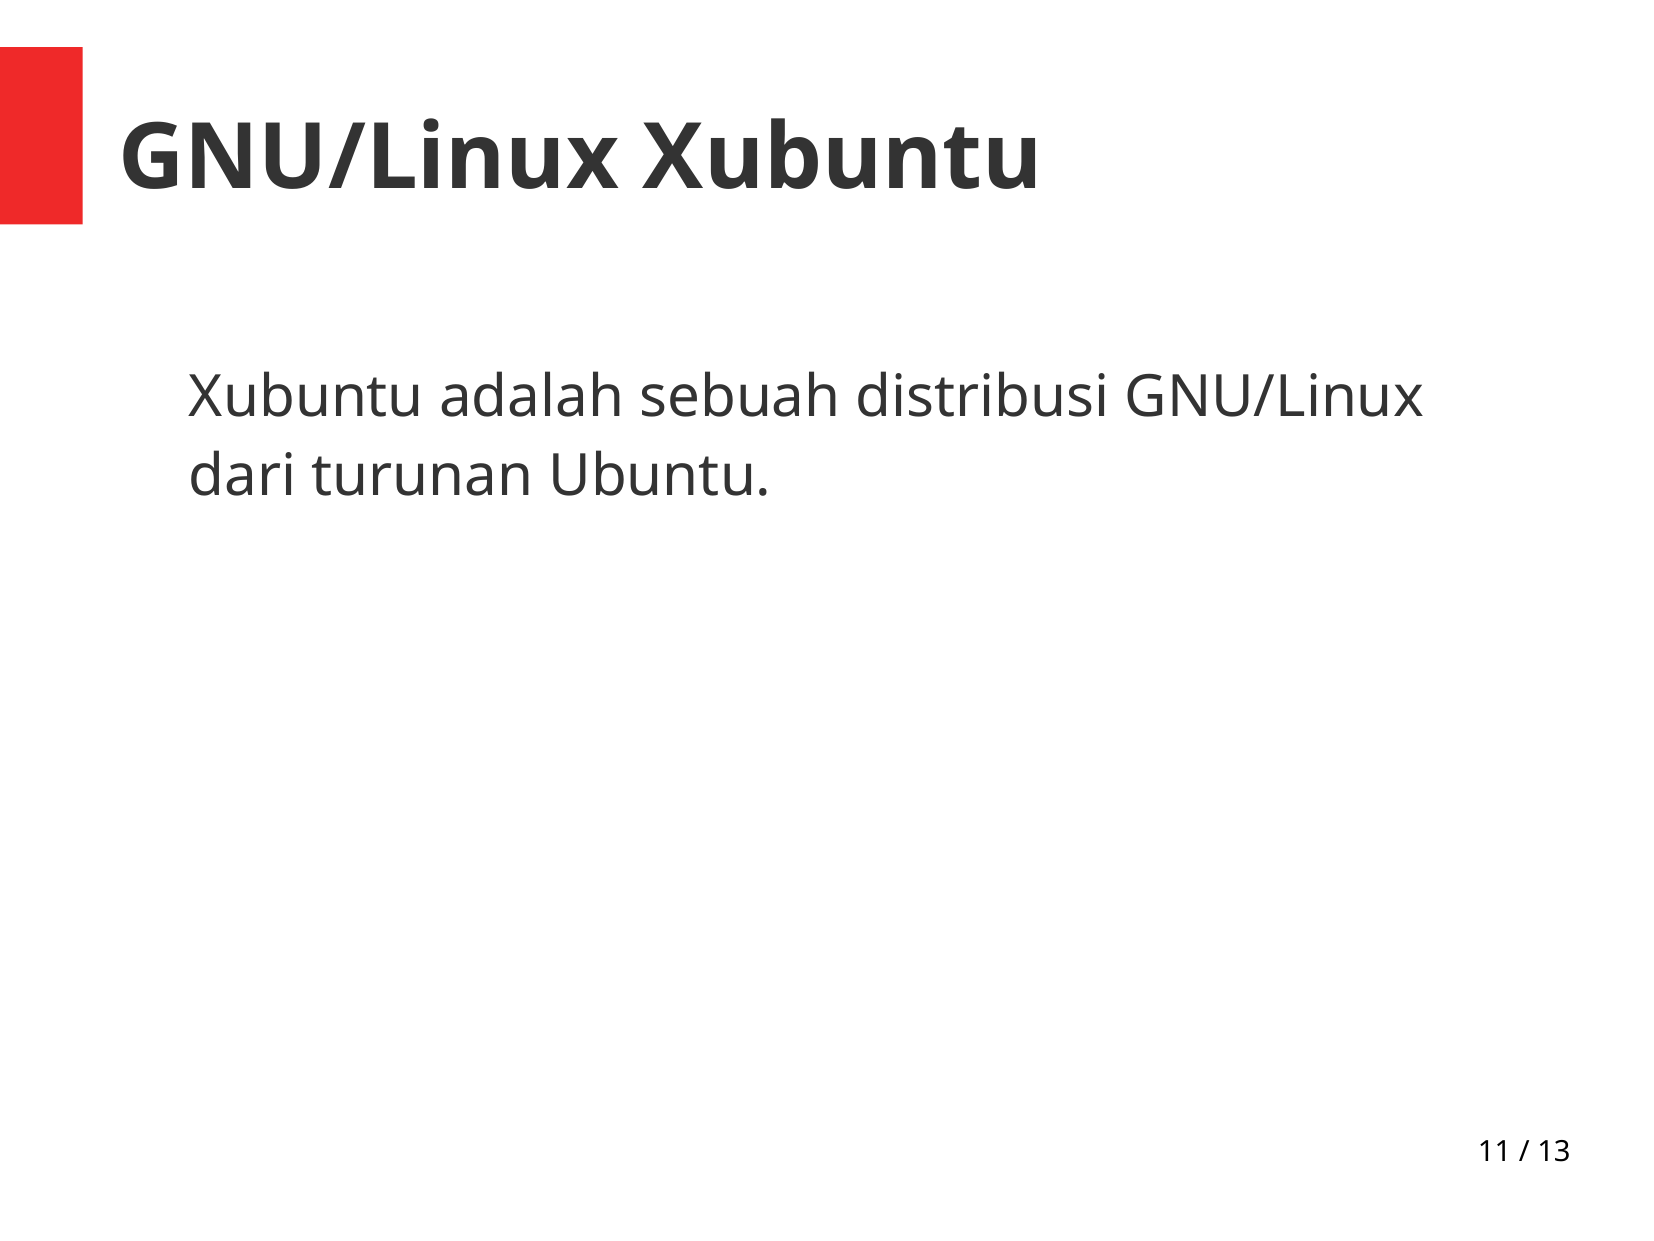

# GNU/Linux Xubuntu
Xubuntu adalah sebuah distribusi GNU/Linux dari turunan Ubuntu.
11